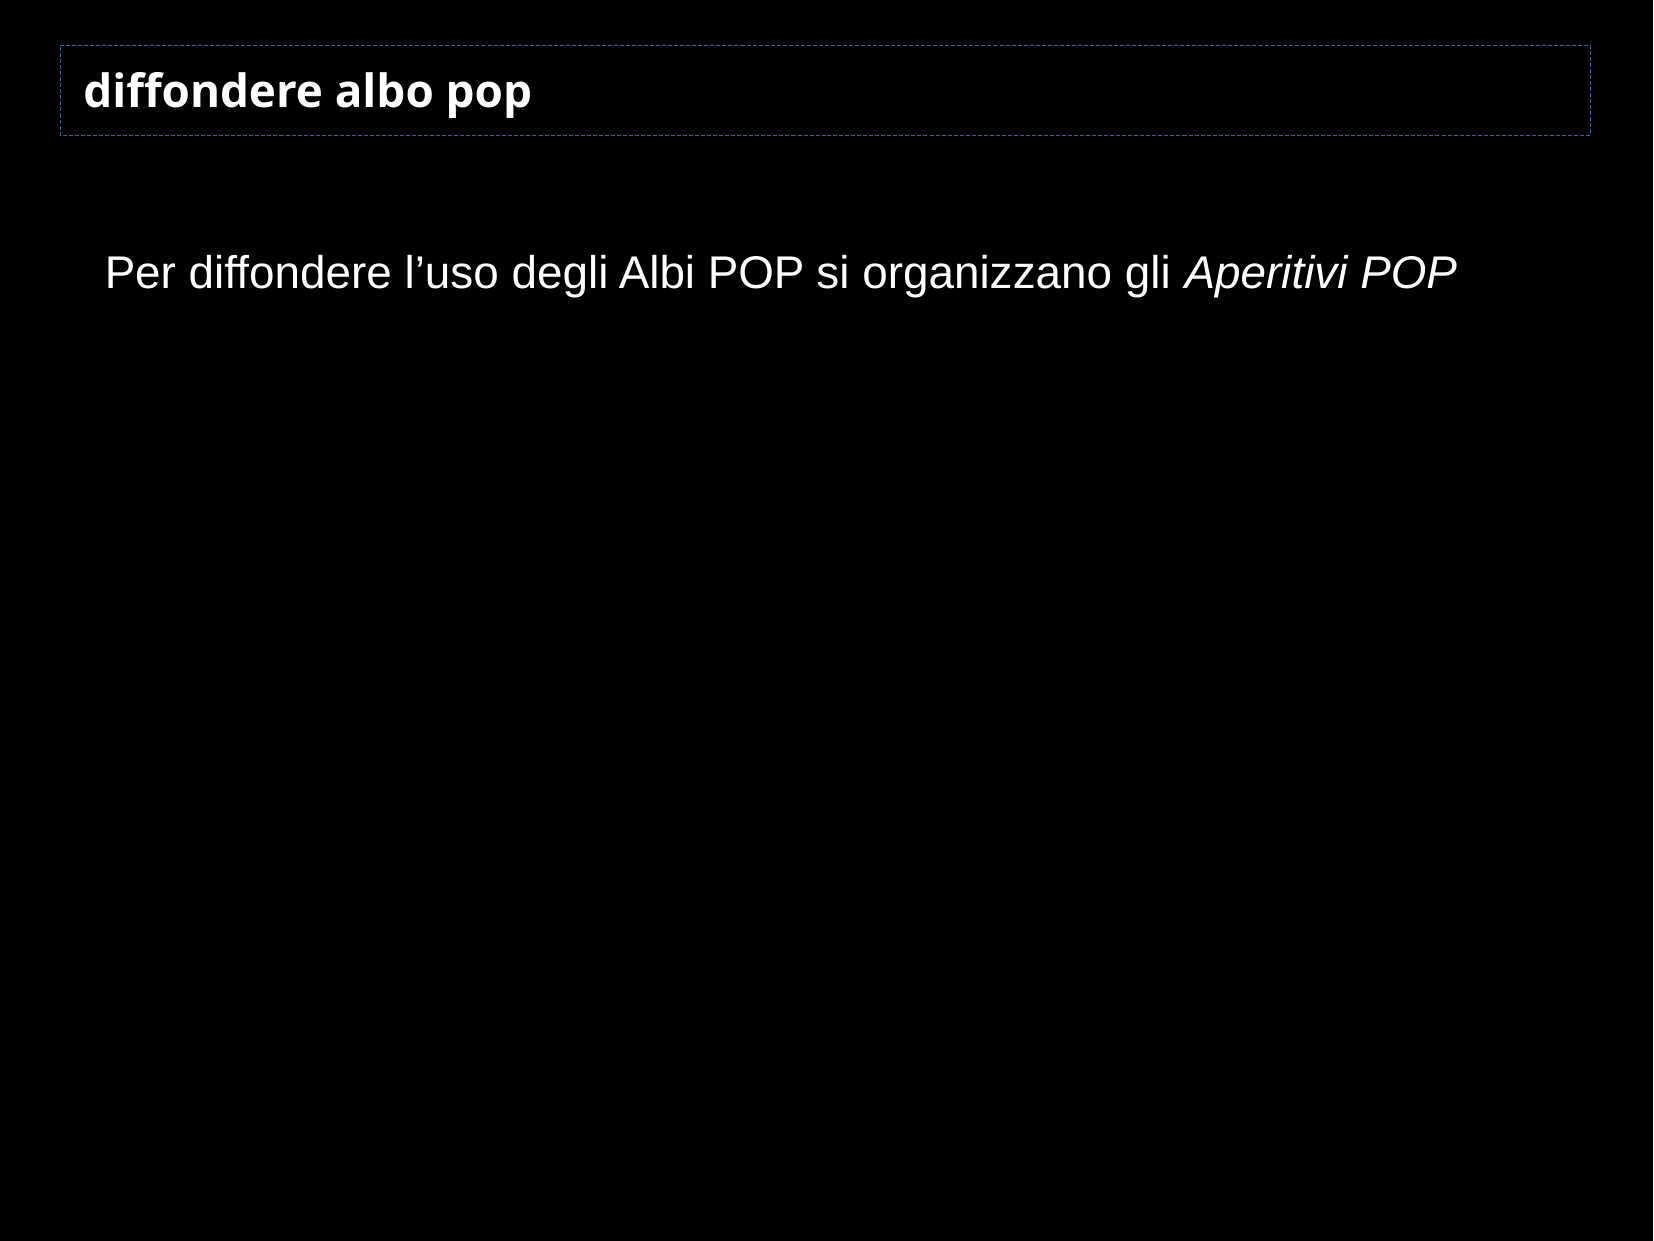

# diffondere albo pop
Per diffondere l’uso degli Albi POP si organizzano gli Aperitivi POP